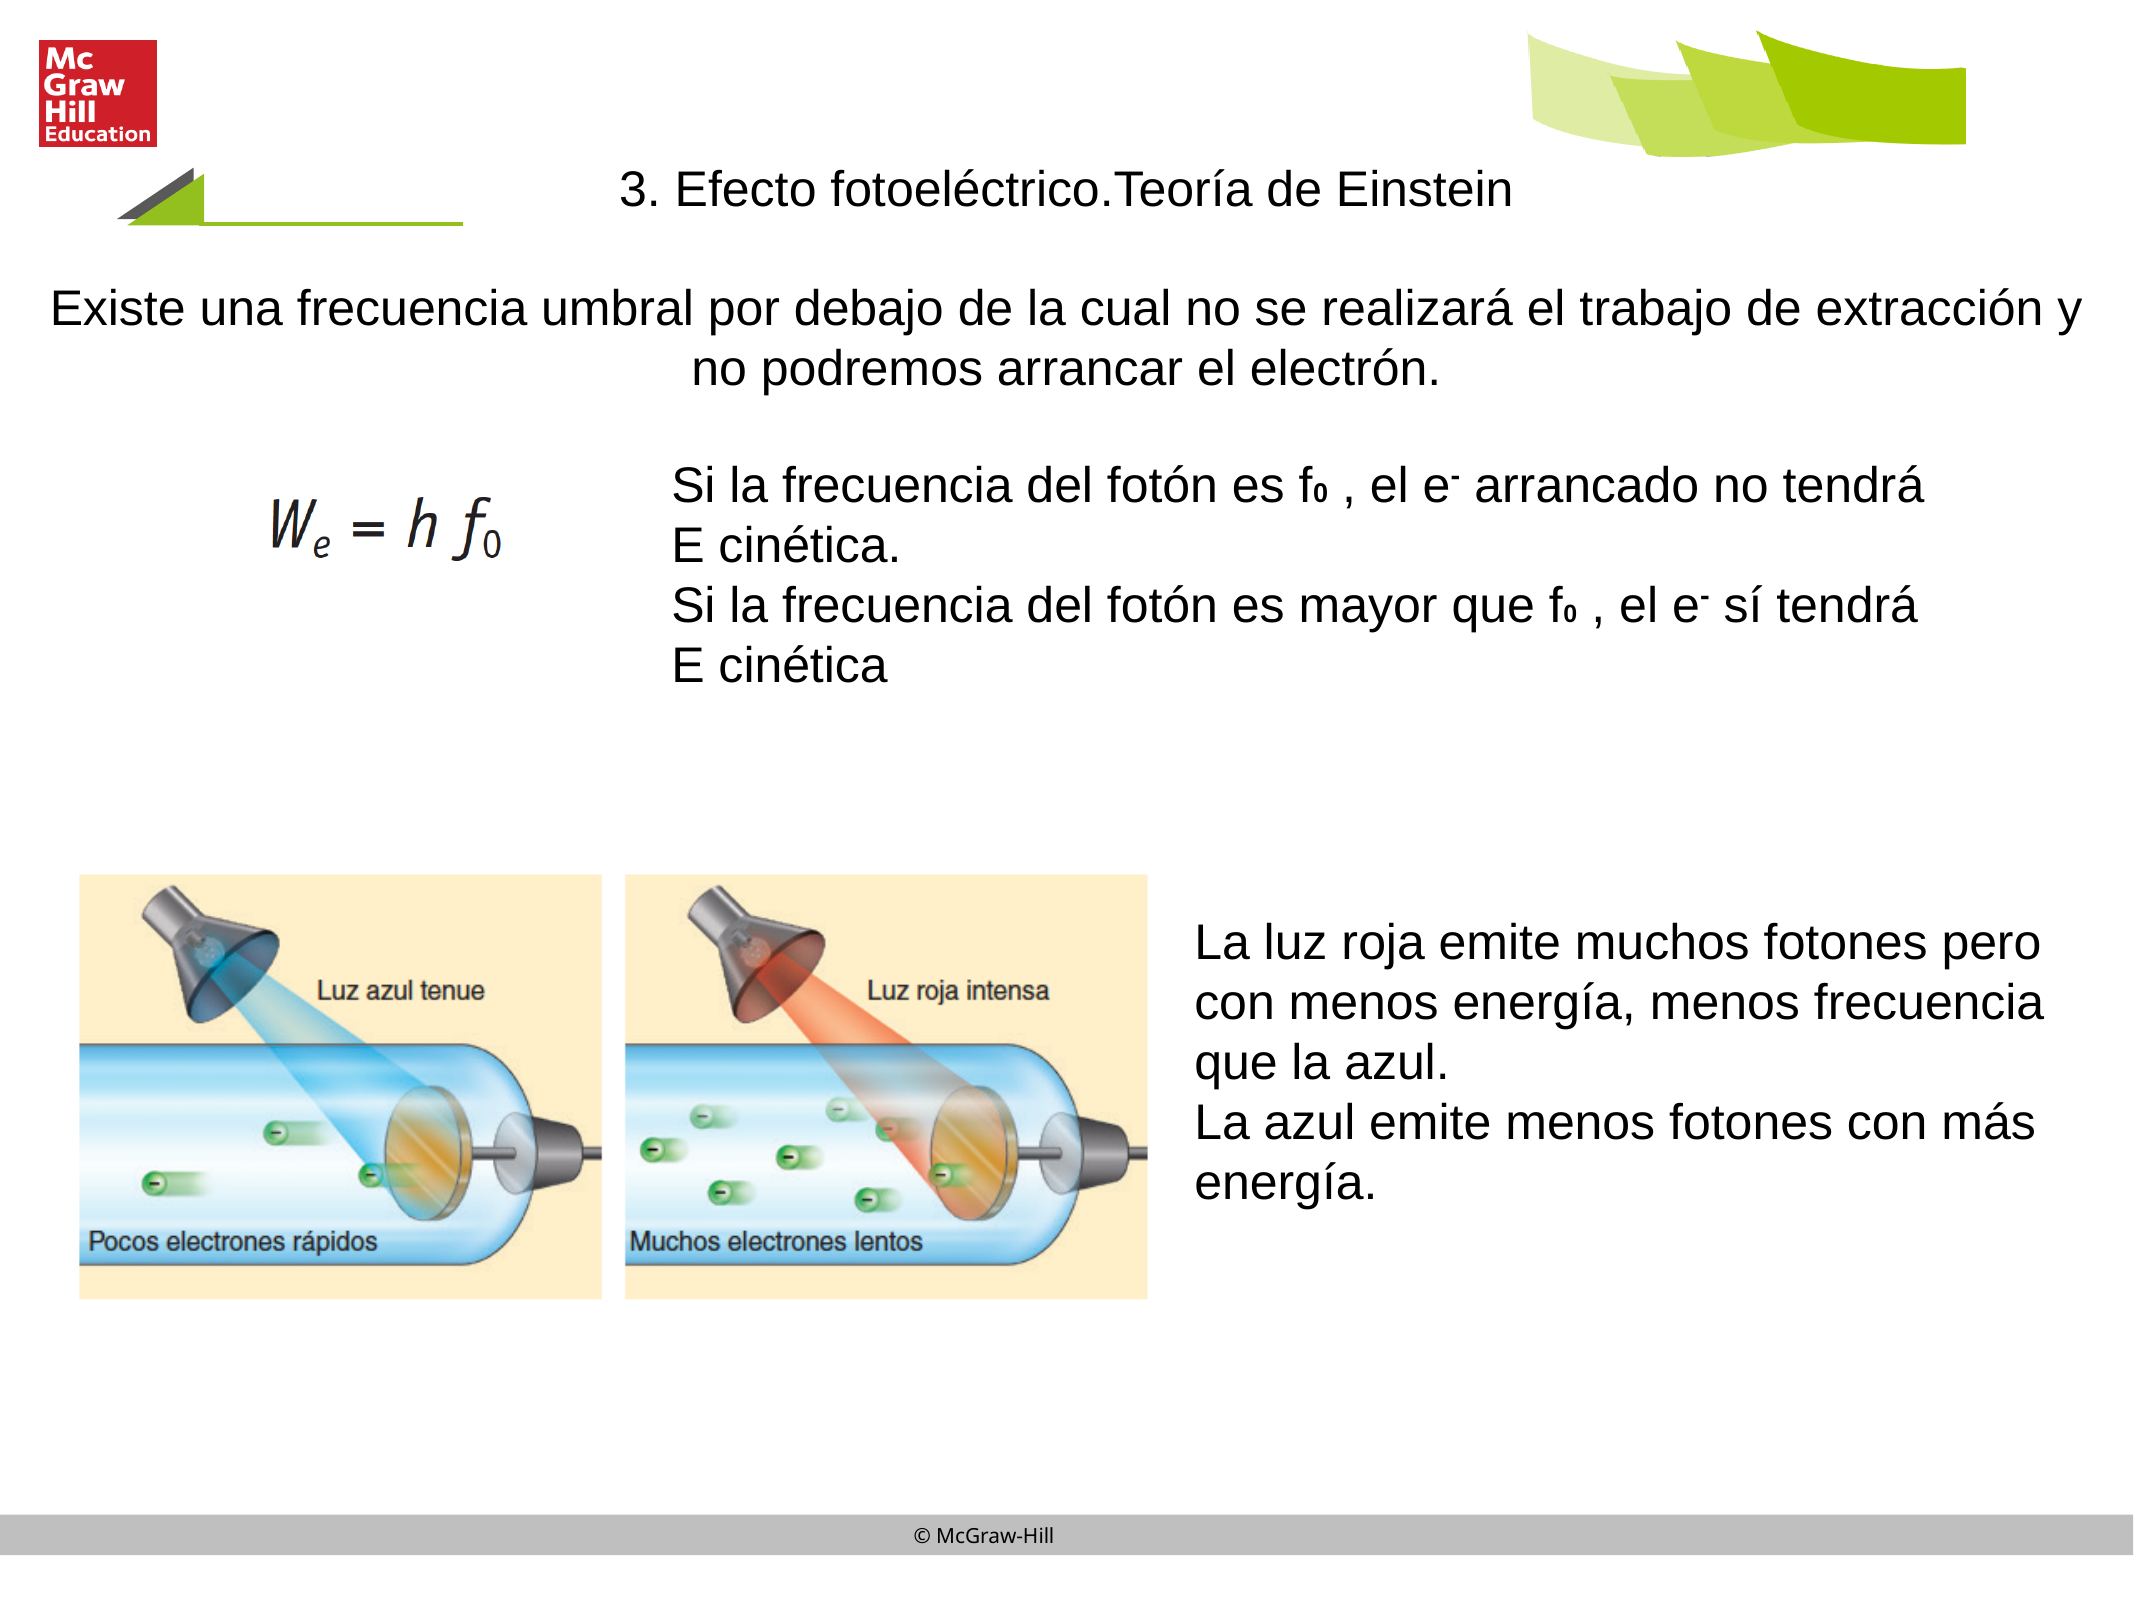

3. Efecto fotoeléctrico.Teoría de Einstein
Existe una frecuencia umbral por debajo de la cual no se realizará el trabajo de extracción y no podremos arrancar el electrón.
Si la frecuencia del fotón es f0 , el e- arrancado no tendrá
E cinética.
Si la frecuencia del fotón es mayor que f0 , el e- sí tendrá
E cinética
La luz roja emite muchos fotones pero con menos energía, menos frecuencia que la azul.
La azul emite menos fotones con más energía.
© McGraw-Hill